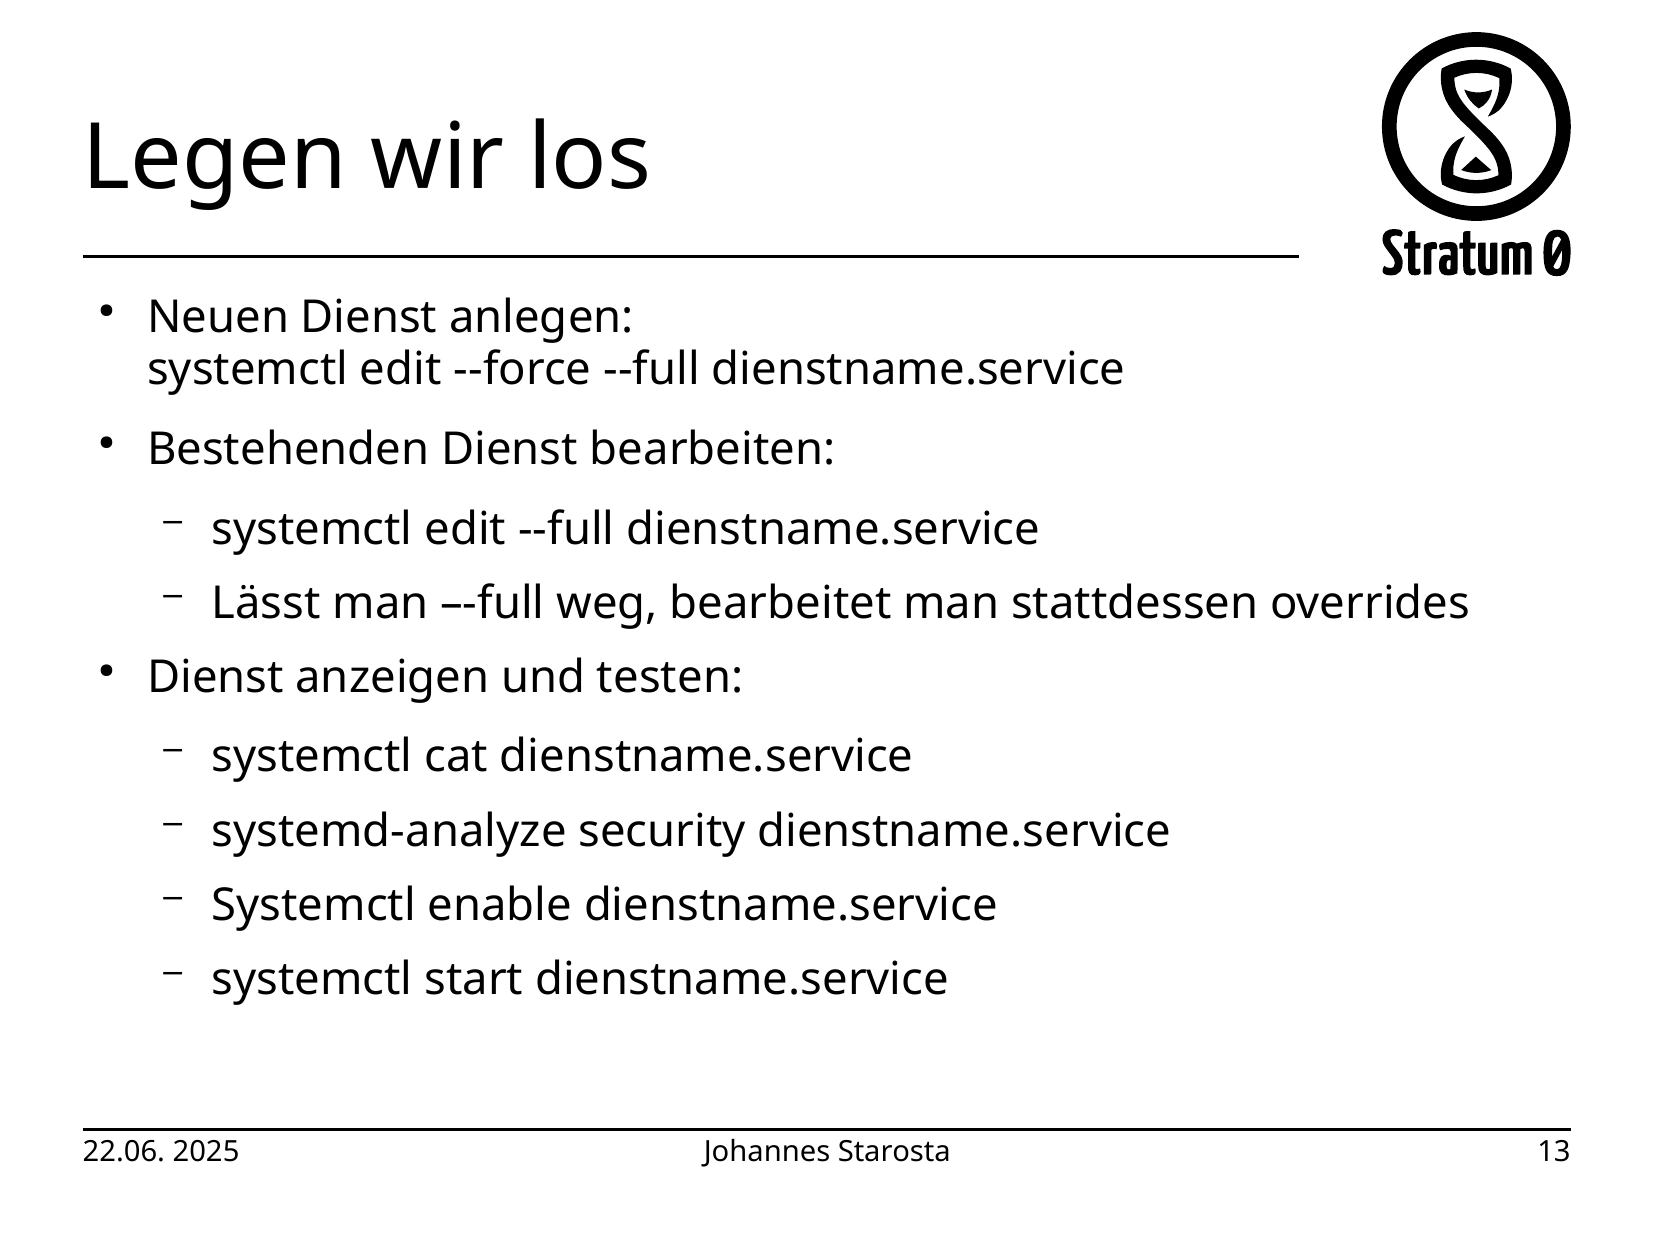

# Legen wir los
Neuen Dienst anlegen:
systemctl edit --force --full dienstname.service
Bestehenden Dienst bearbeiten:
systemctl edit --full dienstname.service
Lässt man –-full weg, bearbeitet man stattdessen overrides
Dienst anzeigen und testen:
systemctl cat dienstname.service
systemd-analyze security dienstname.service
Systemctl enable dienstname.service
systemctl start dienstname.service
Chrissi^
13